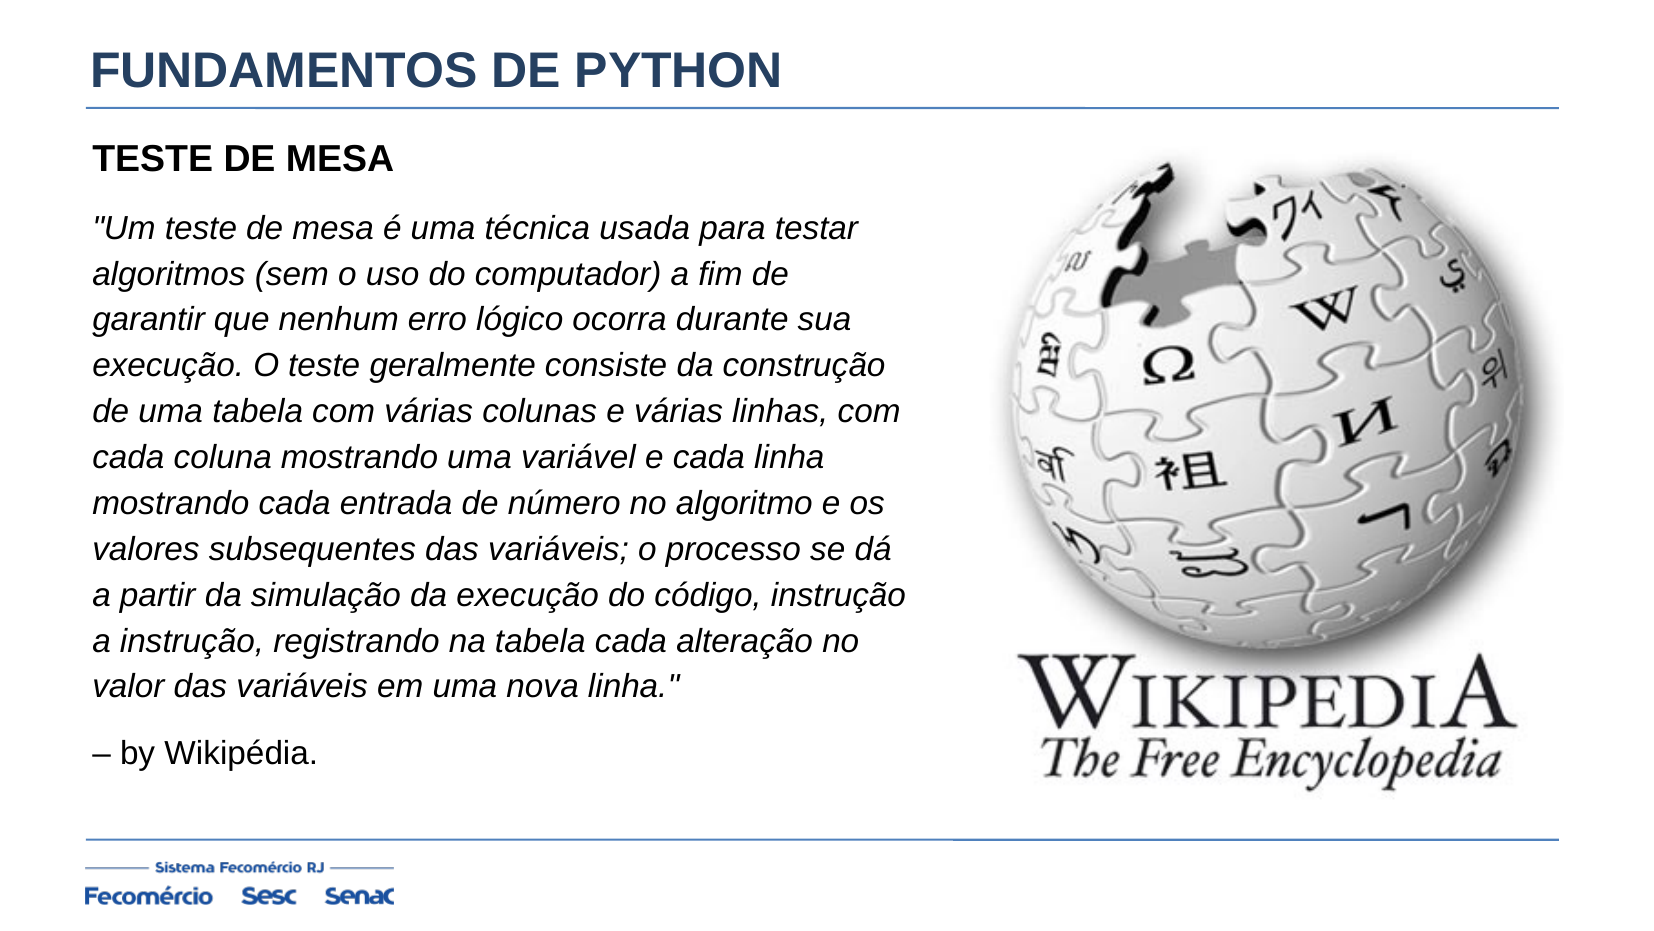

FUNDAMENTOS DE PYTHON
TESTE DE MESA
"Um teste de mesa é uma técnica usada para testar algoritmos (sem o uso do computador) a fim de garantir que nenhum erro lógico ocorra durante sua execução. O teste geralmente consiste da construção de uma tabela com várias colunas e várias linhas, com cada coluna mostrando uma variável e cada linha mostrando cada entrada de número no algoritmo e os valores subsequentes das variáveis; o processo se dá a partir da simulação da execução do código, instrução a instrução, registrando na tabela cada alteração no valor das variáveis em uma nova linha."
– by Wikipédia.